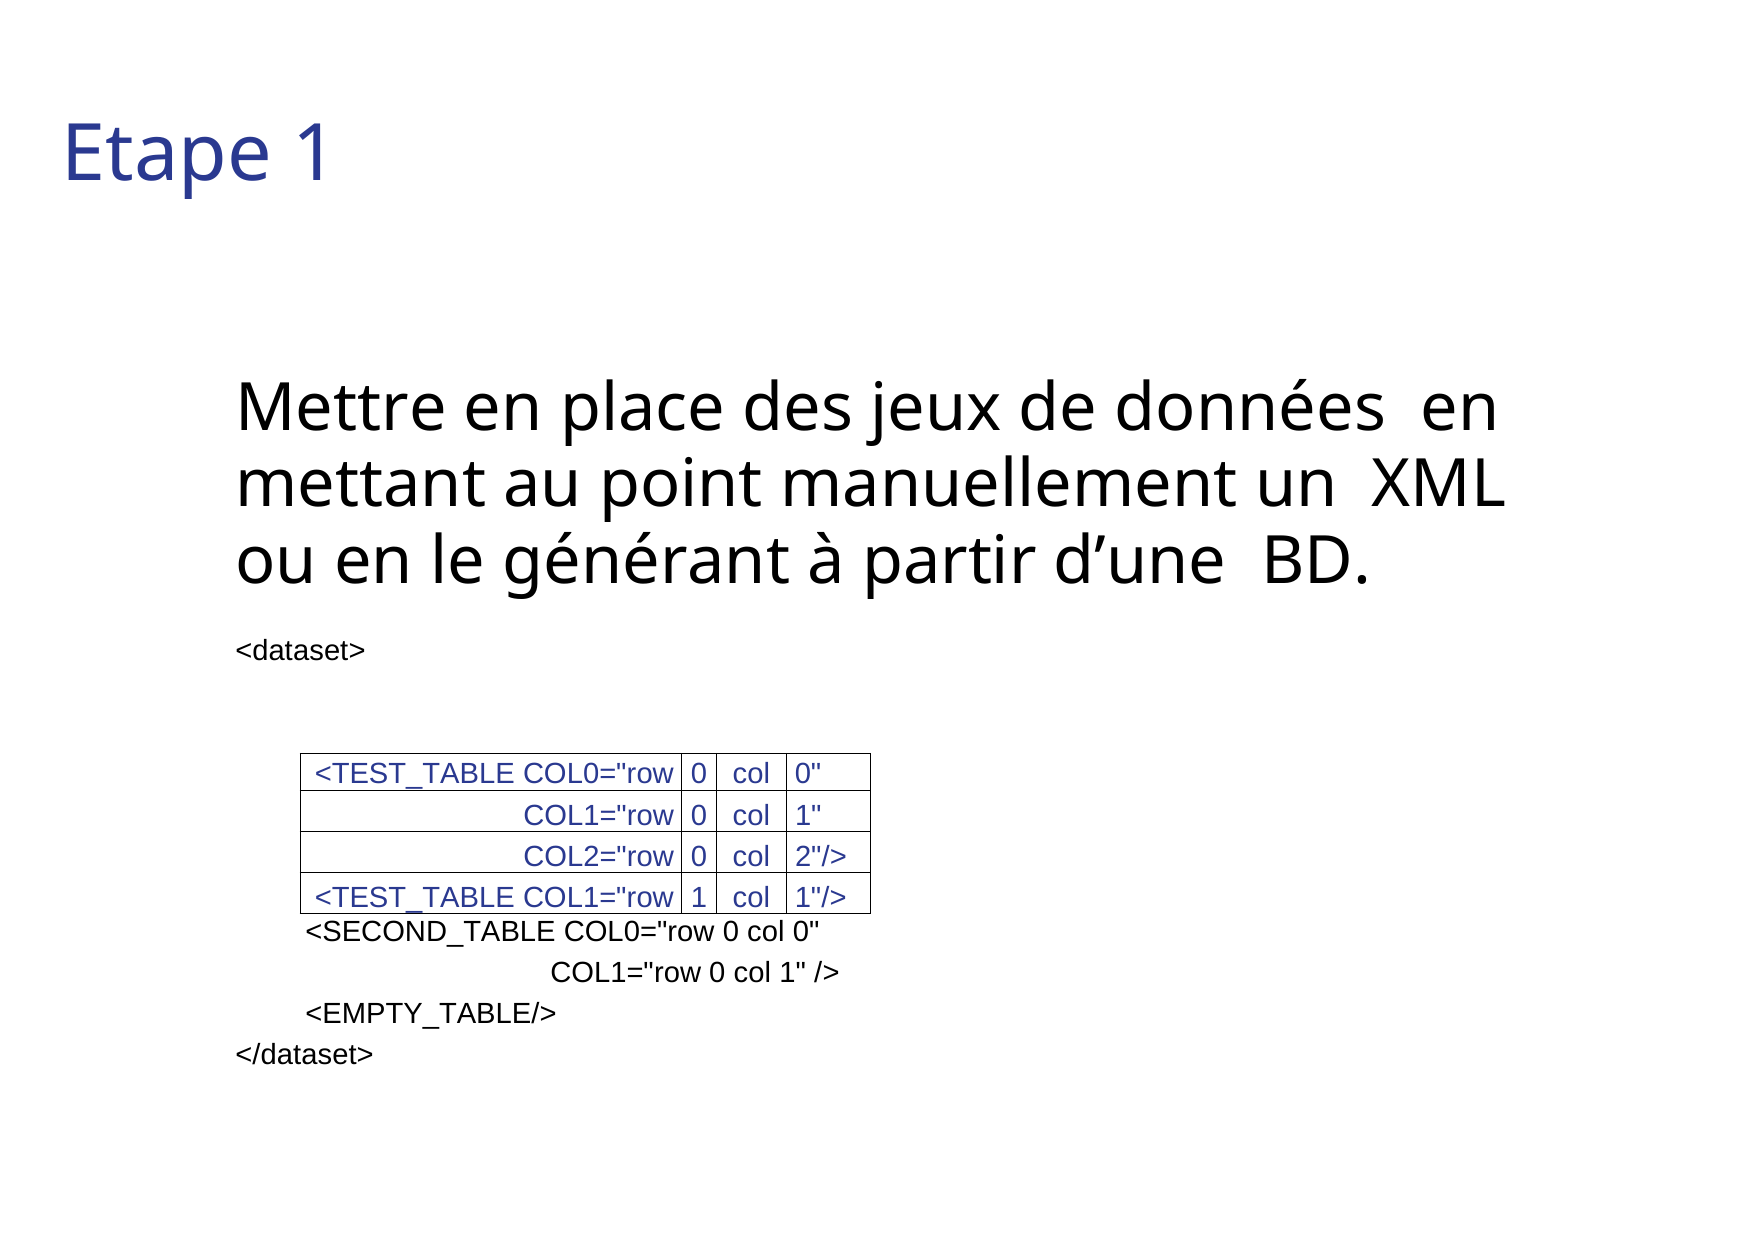

# Etape 1
Mettre en place des jeux de données en mettant au point manuellement un XML ou en le générant à partir d’une BD.
<dataset>
| <TEST\_TABLE COL0="row | 0 | col | 0" |
| --- | --- | --- | --- |
| COL1="row | 0 | col | 1" |
| COL2="row | 0 | col | 2"/> |
| <TEST\_TABLE COL1="row | 1 | col | 1"/> |
<SECOND_TABLE COL0="row 0 col 0"
COL1="row 0 col 1" />
<EMPTY_TABLE/>
</dataset>